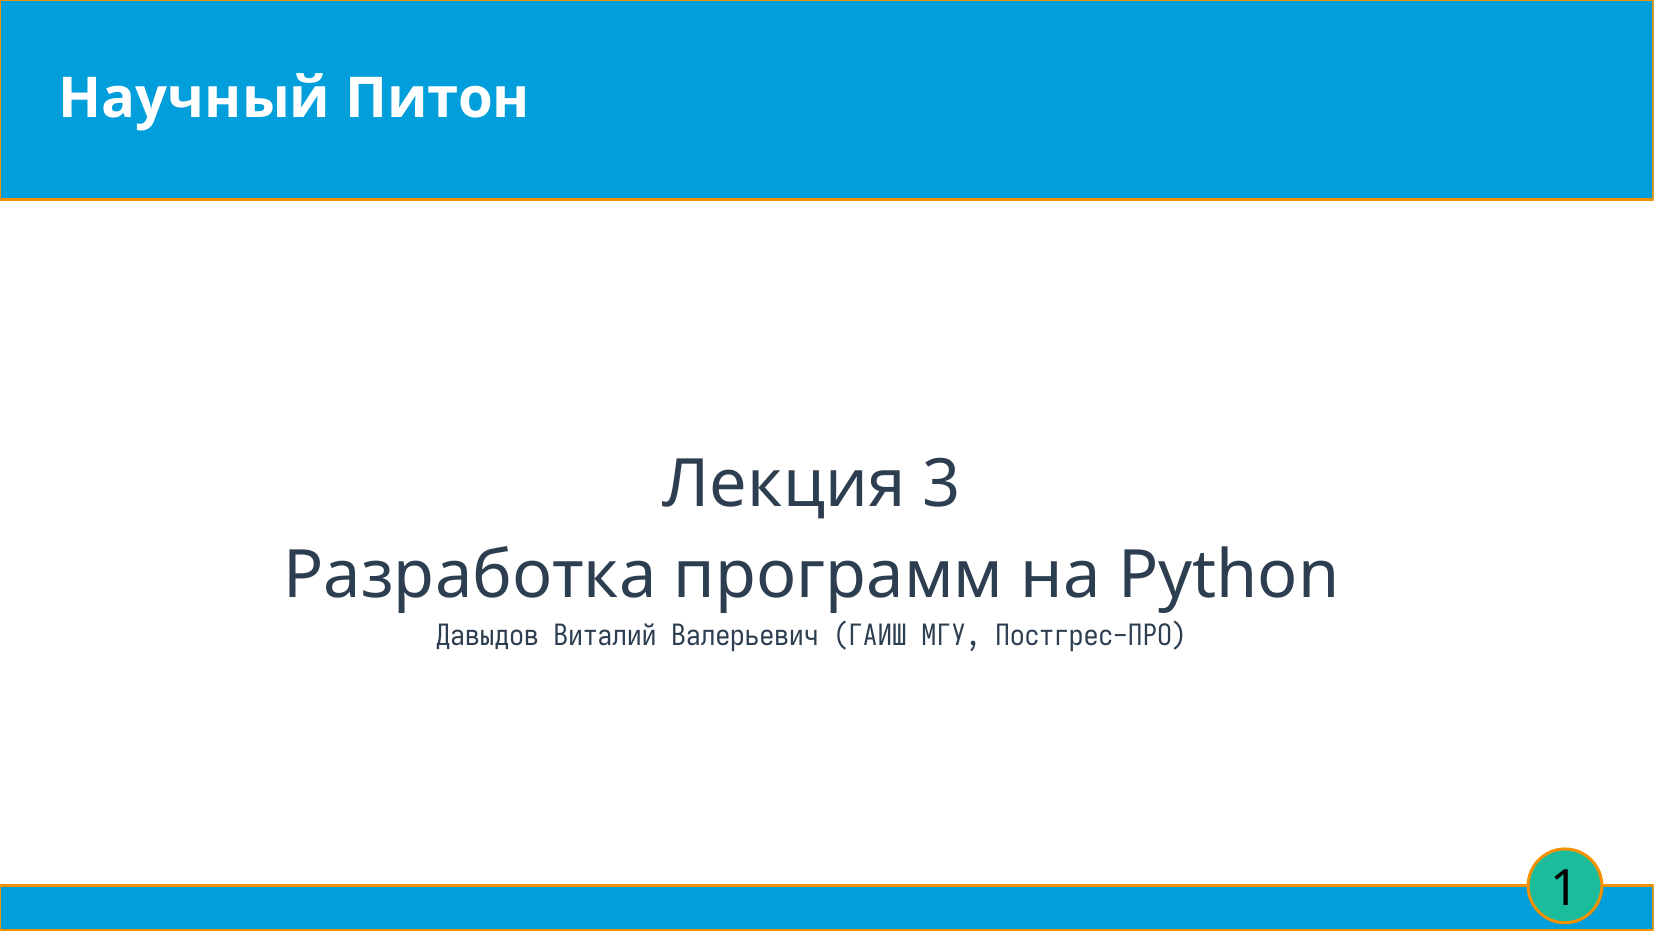

# Научный Питон
Лекция 3
Разработка программ на Python
Давыдов Виталий Валерьевич (ГАИШ МГУ, Постгрес-ПРО)